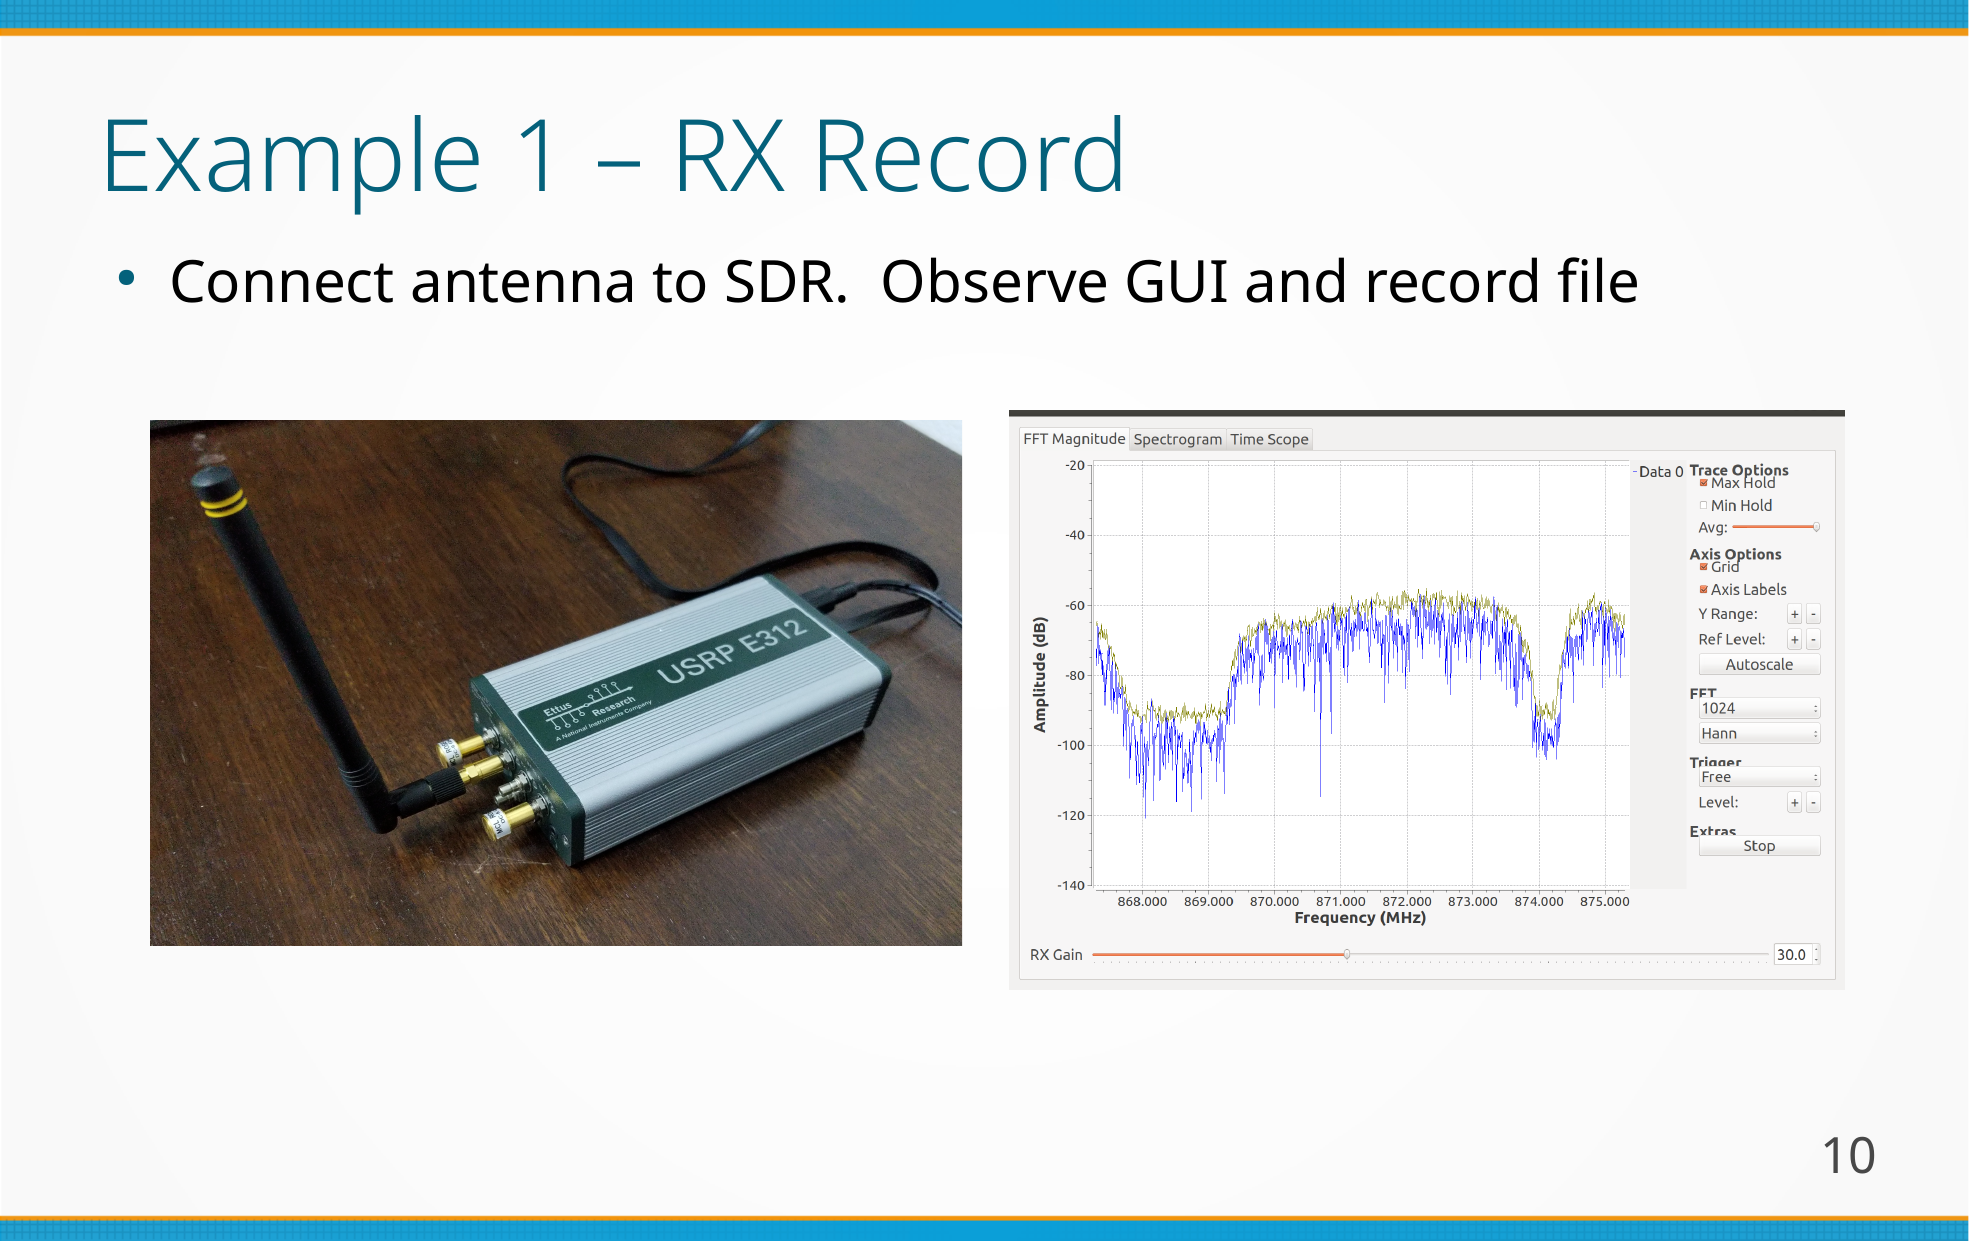

# Example 1 – RX Record
Connect antenna to SDR. Observe GUI and record file
10